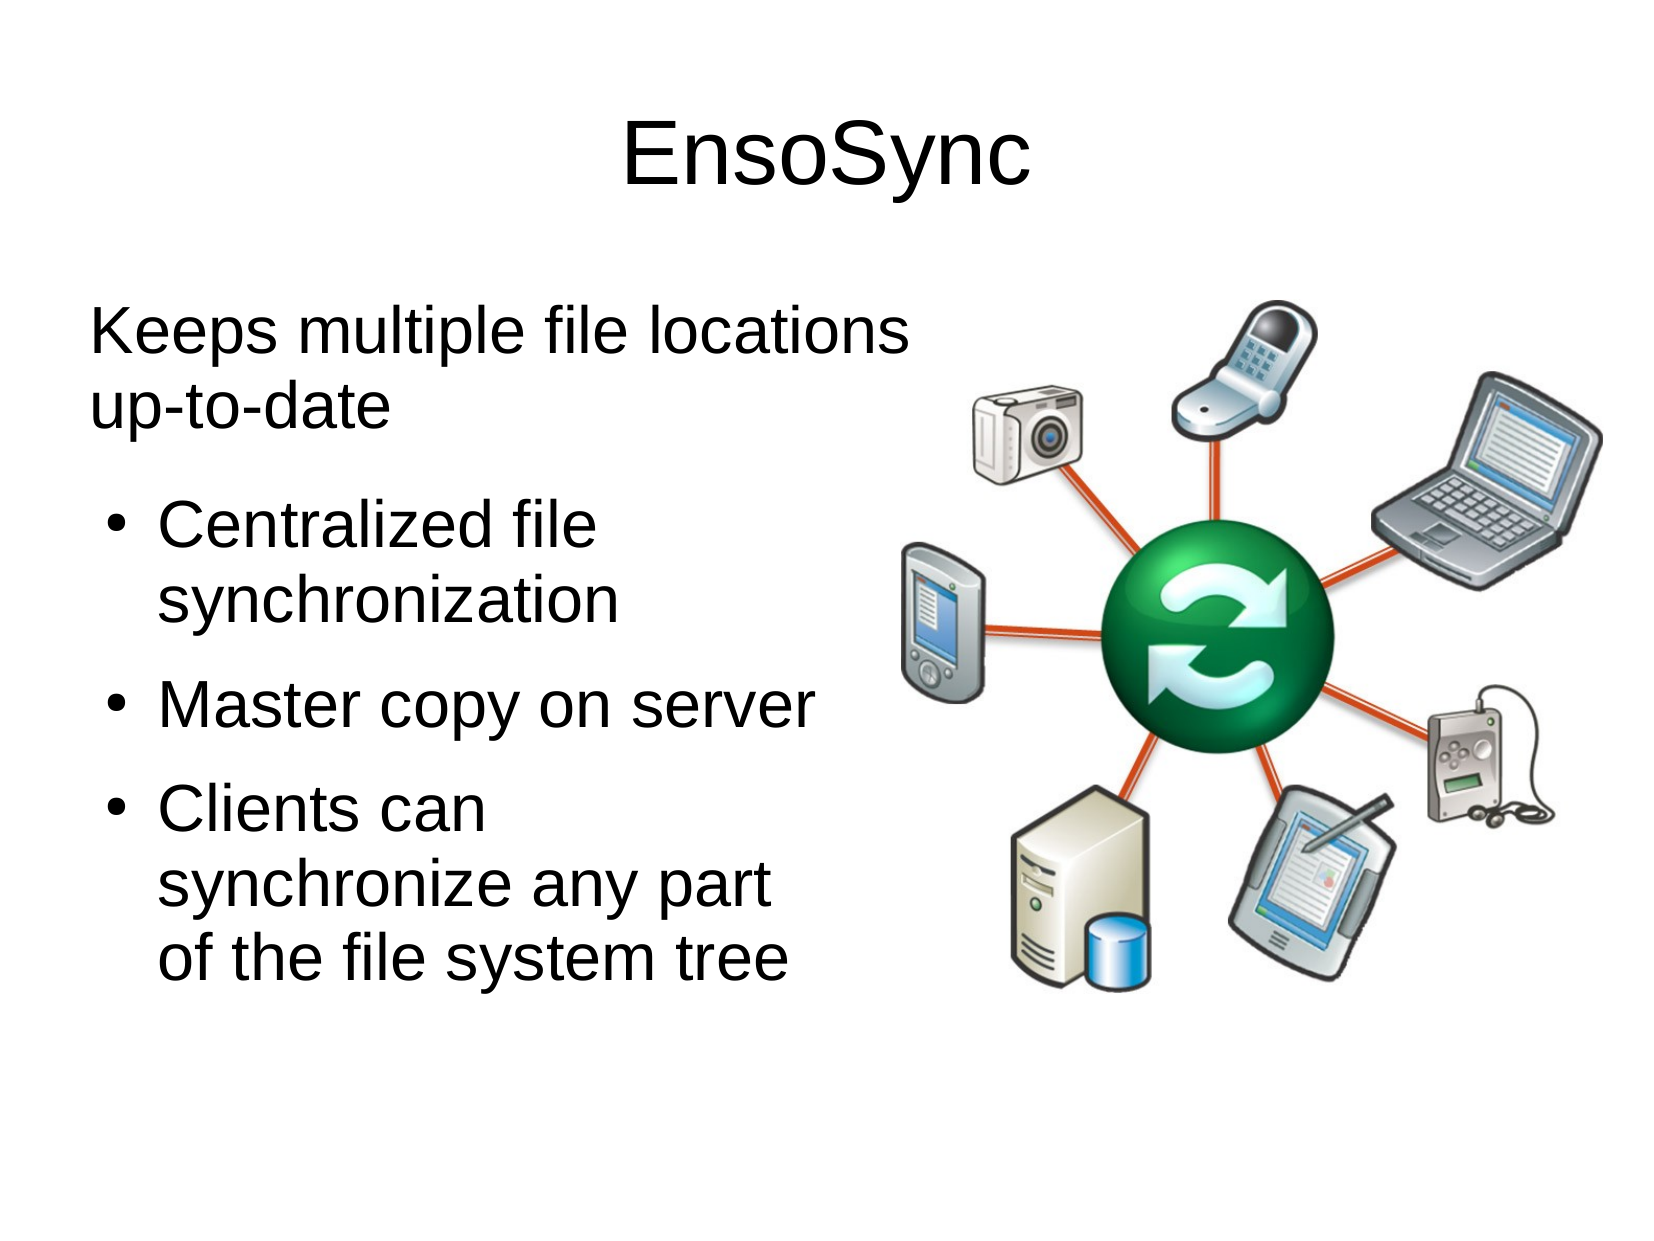

# EnsoSync
Keeps multiple file locations up-to-date
Centralized file synchronization
Master copy on server
Clients can synchronize any part of the file system tree